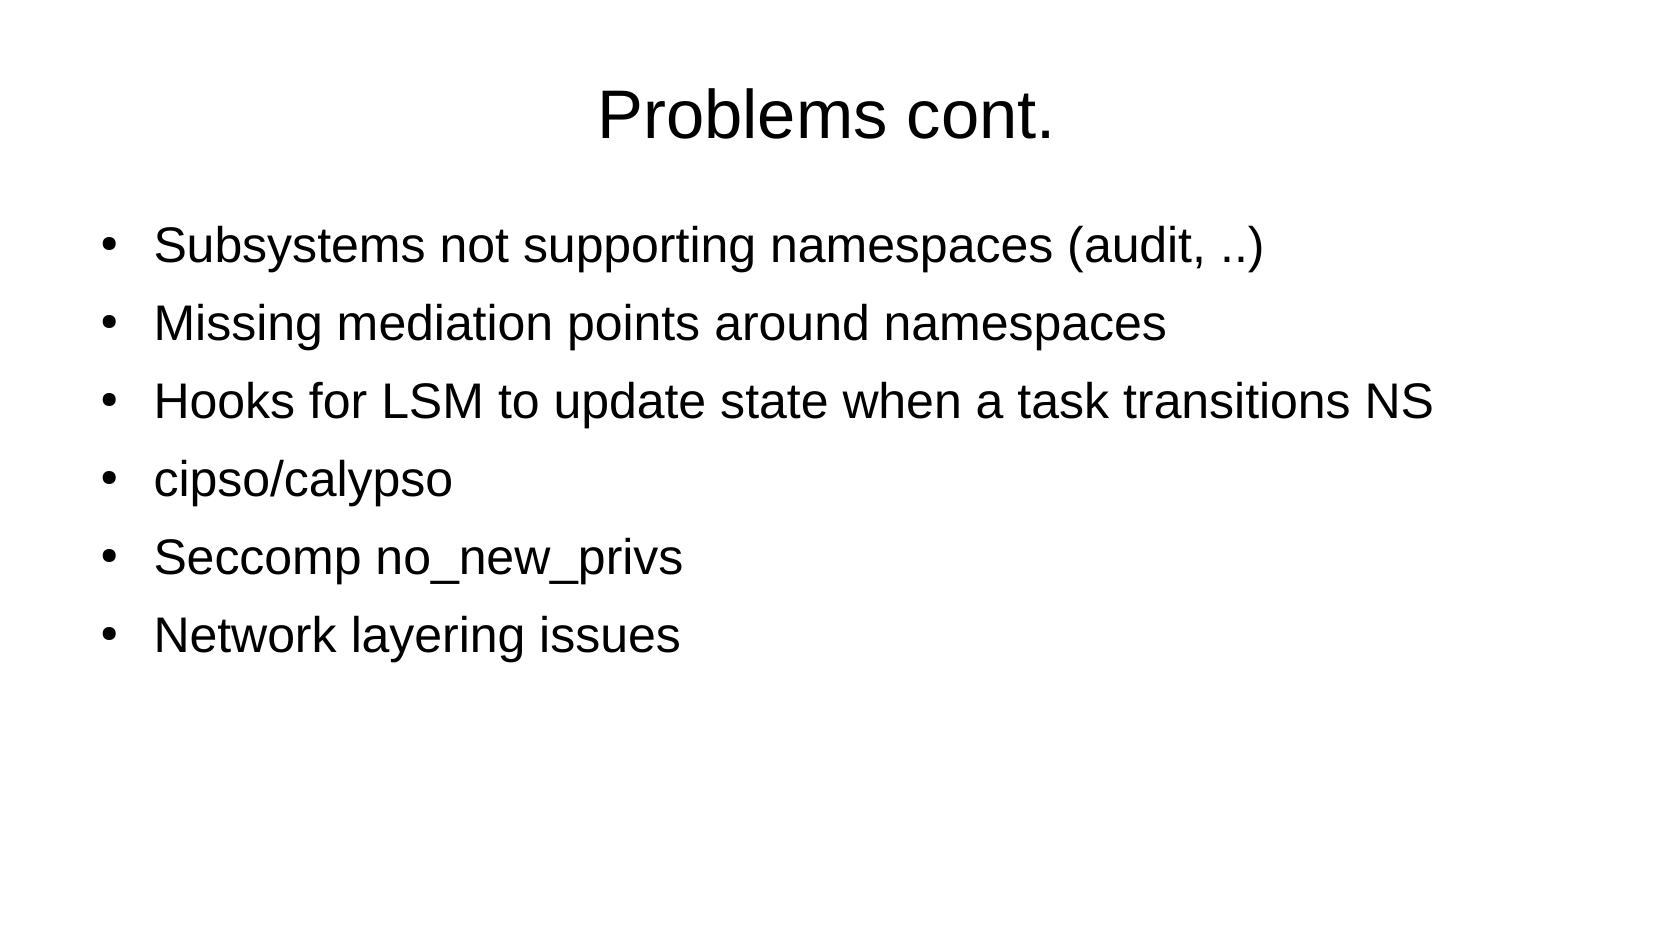

# Problems cont.
Subsystems not supporting namespaces (audit, ..)
Missing mediation points around namespaces
Hooks for LSM to update state when a task transitions NS
cipso/calypso
Seccomp no_new_privs
Network layering issues